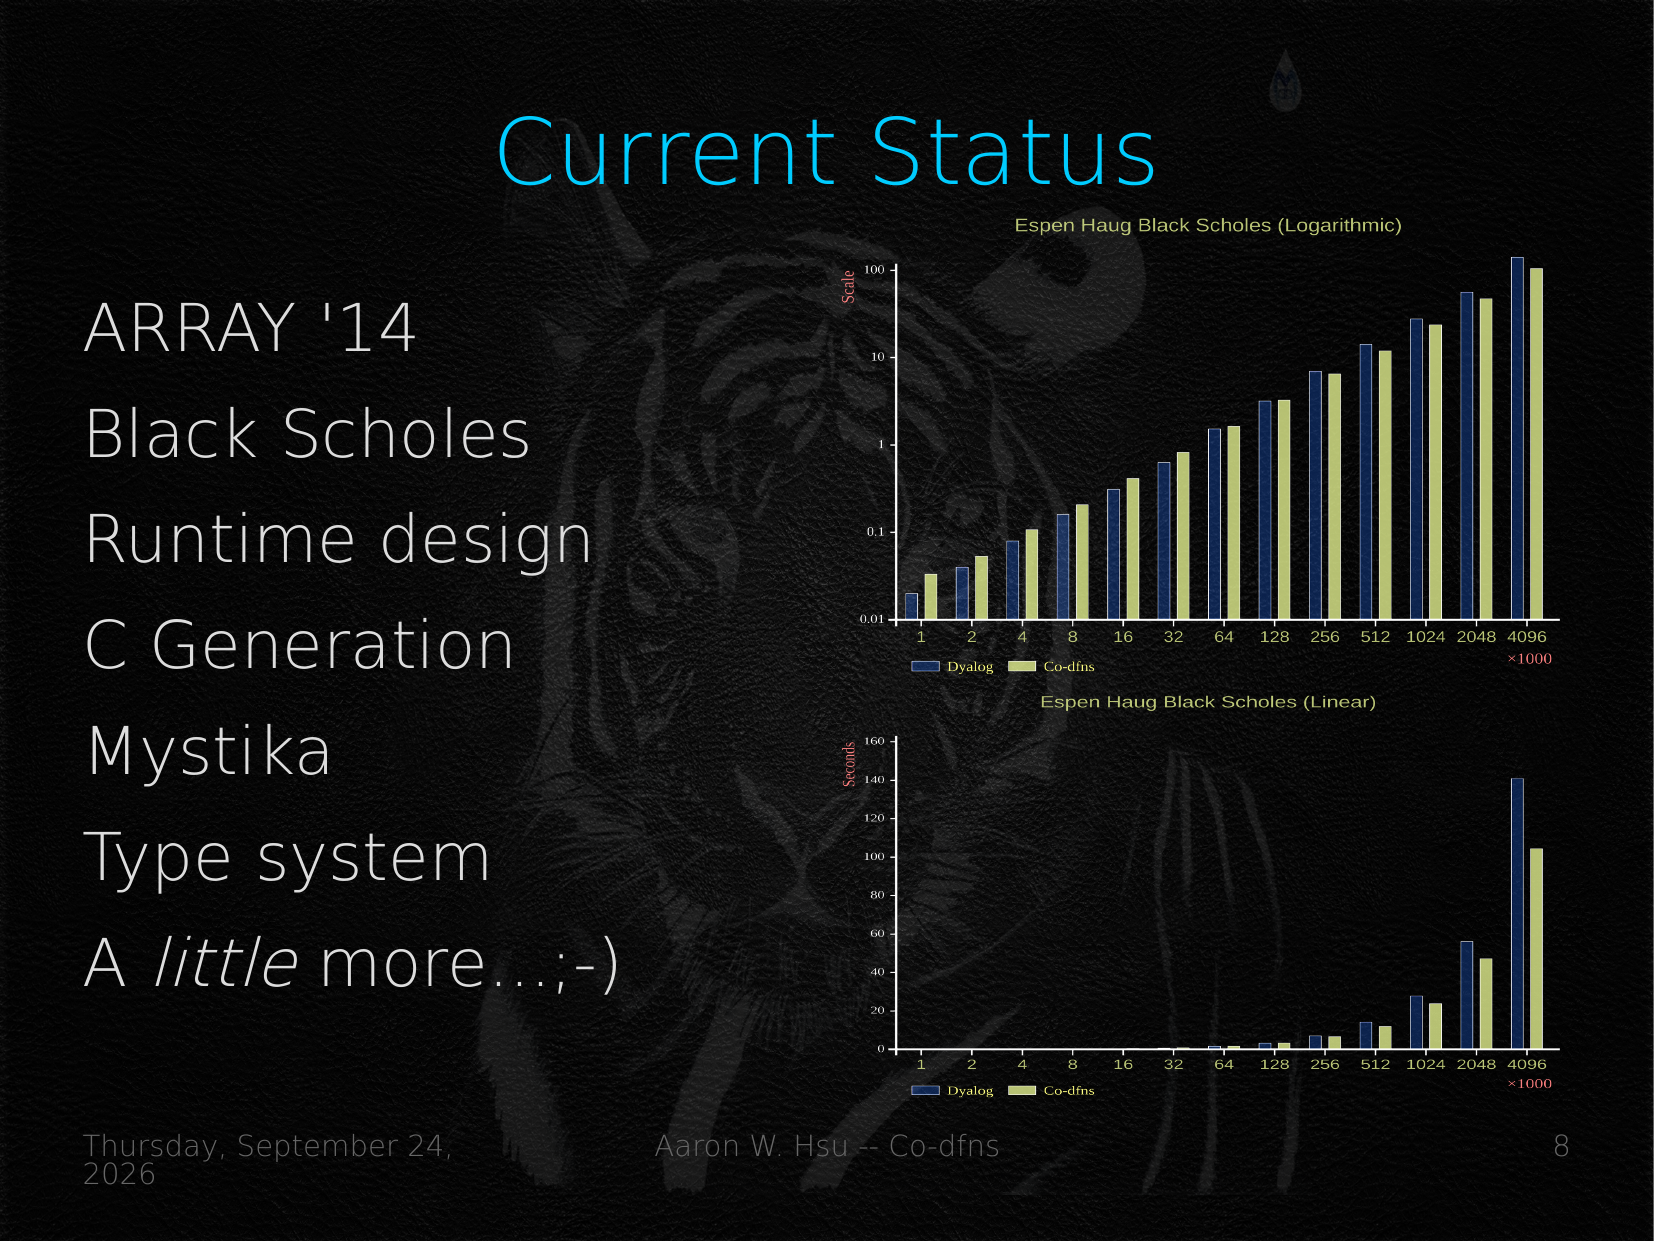

# Current Status
ARRAY '14
Black Scholes
Runtime design
C Generation
Mystika
Type system
A little more...;-)
Aaron W. Hsu -- Co-dfns
8